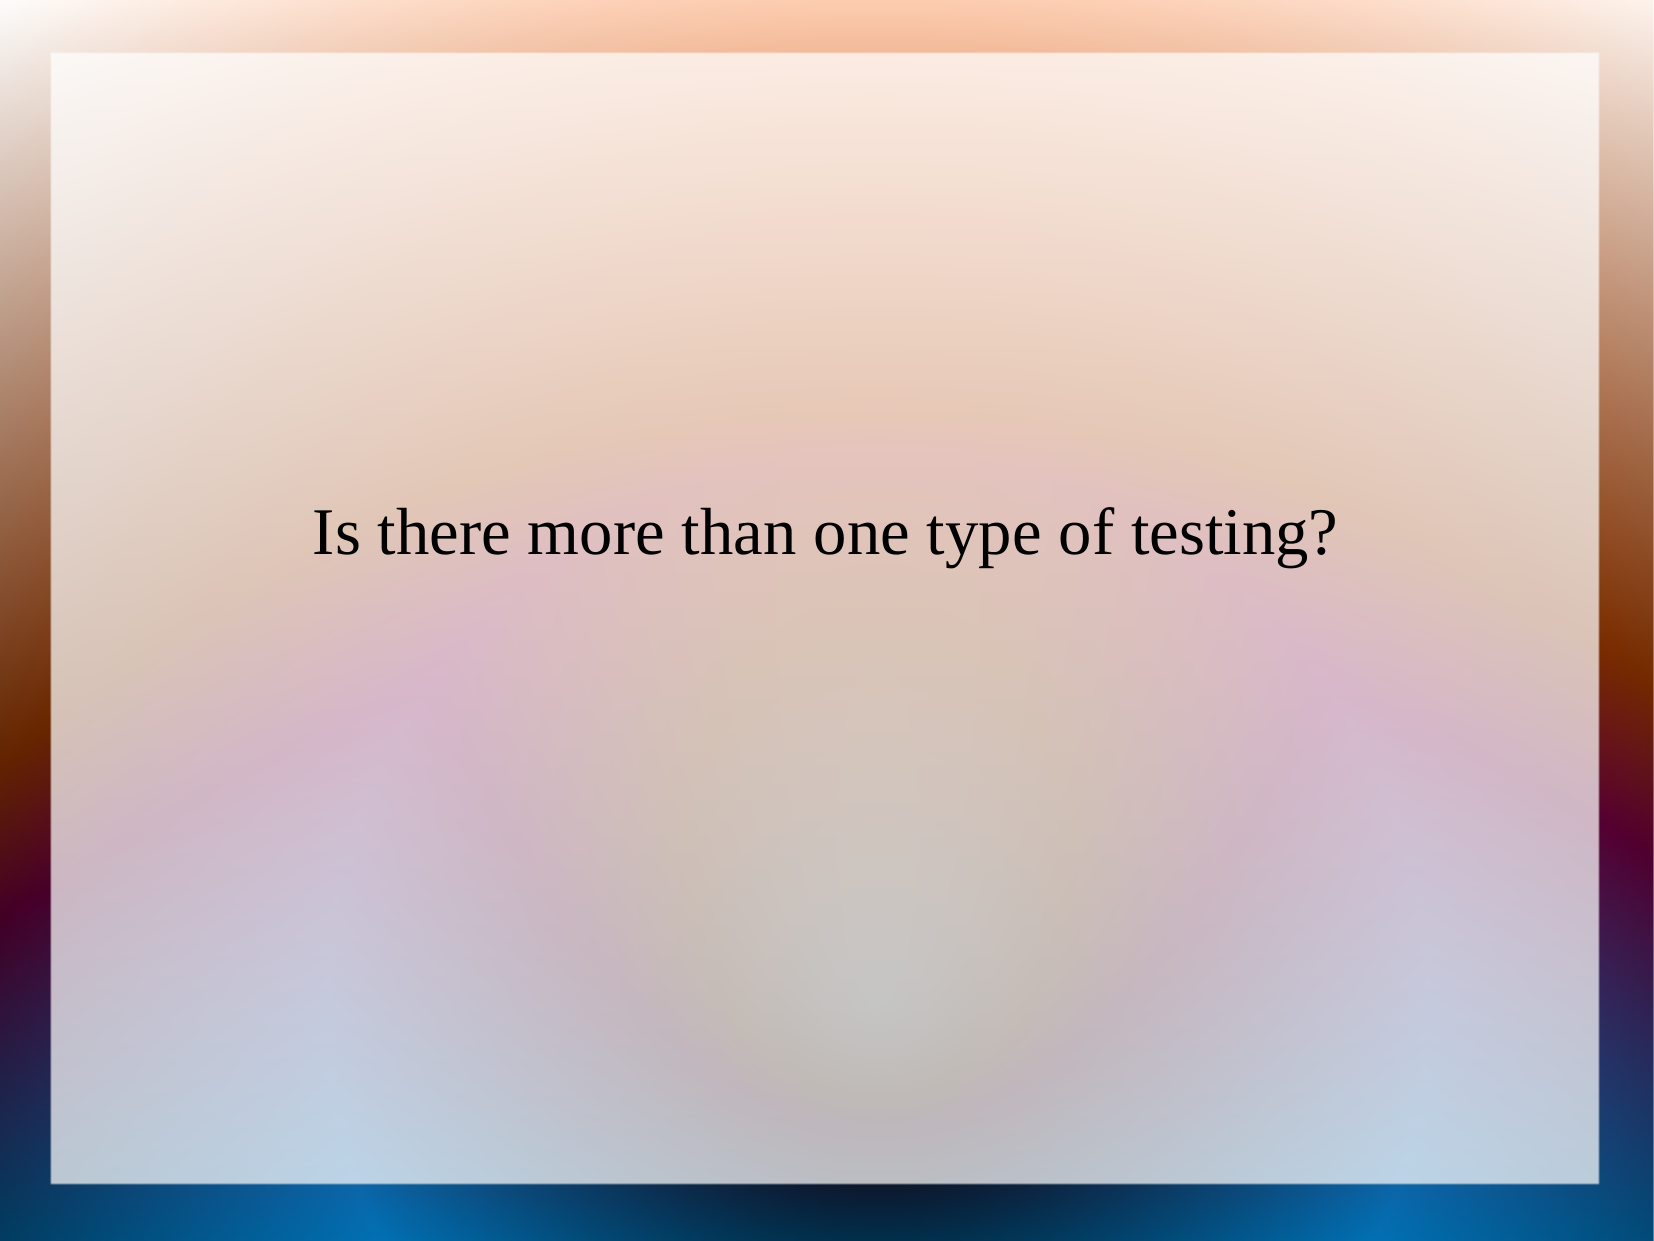

# Is there more than one type of testing?